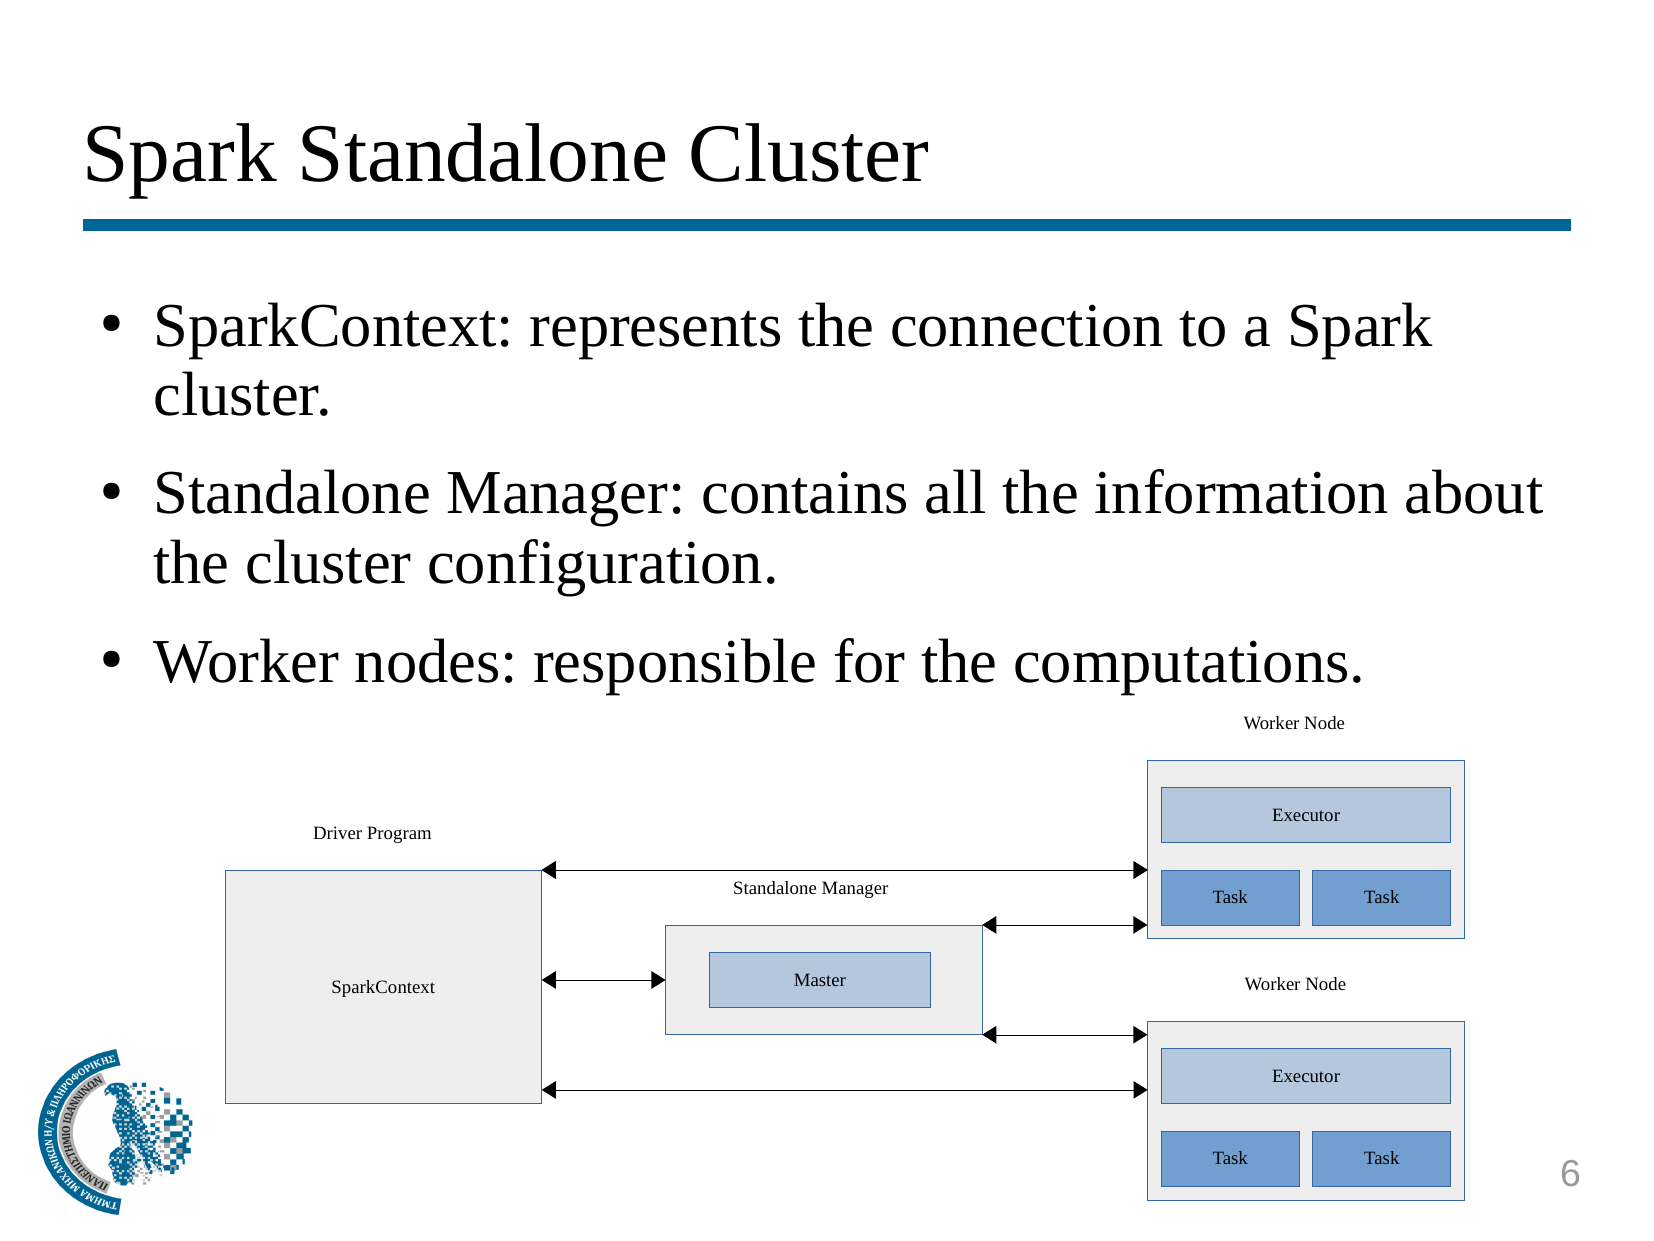

# Spark Standalone Cluster
SparkContext: represents the connection to a Spark cluster.
Standalone Manager: contains all the information about the cluster configuration.
Worker nodes: responsible for the computations.
 Worker Node
Executor
 Driver Program
SparkContext
 Standalone Manager
Task
Task
Master
 Worker Node
Executor
Task
Task
6